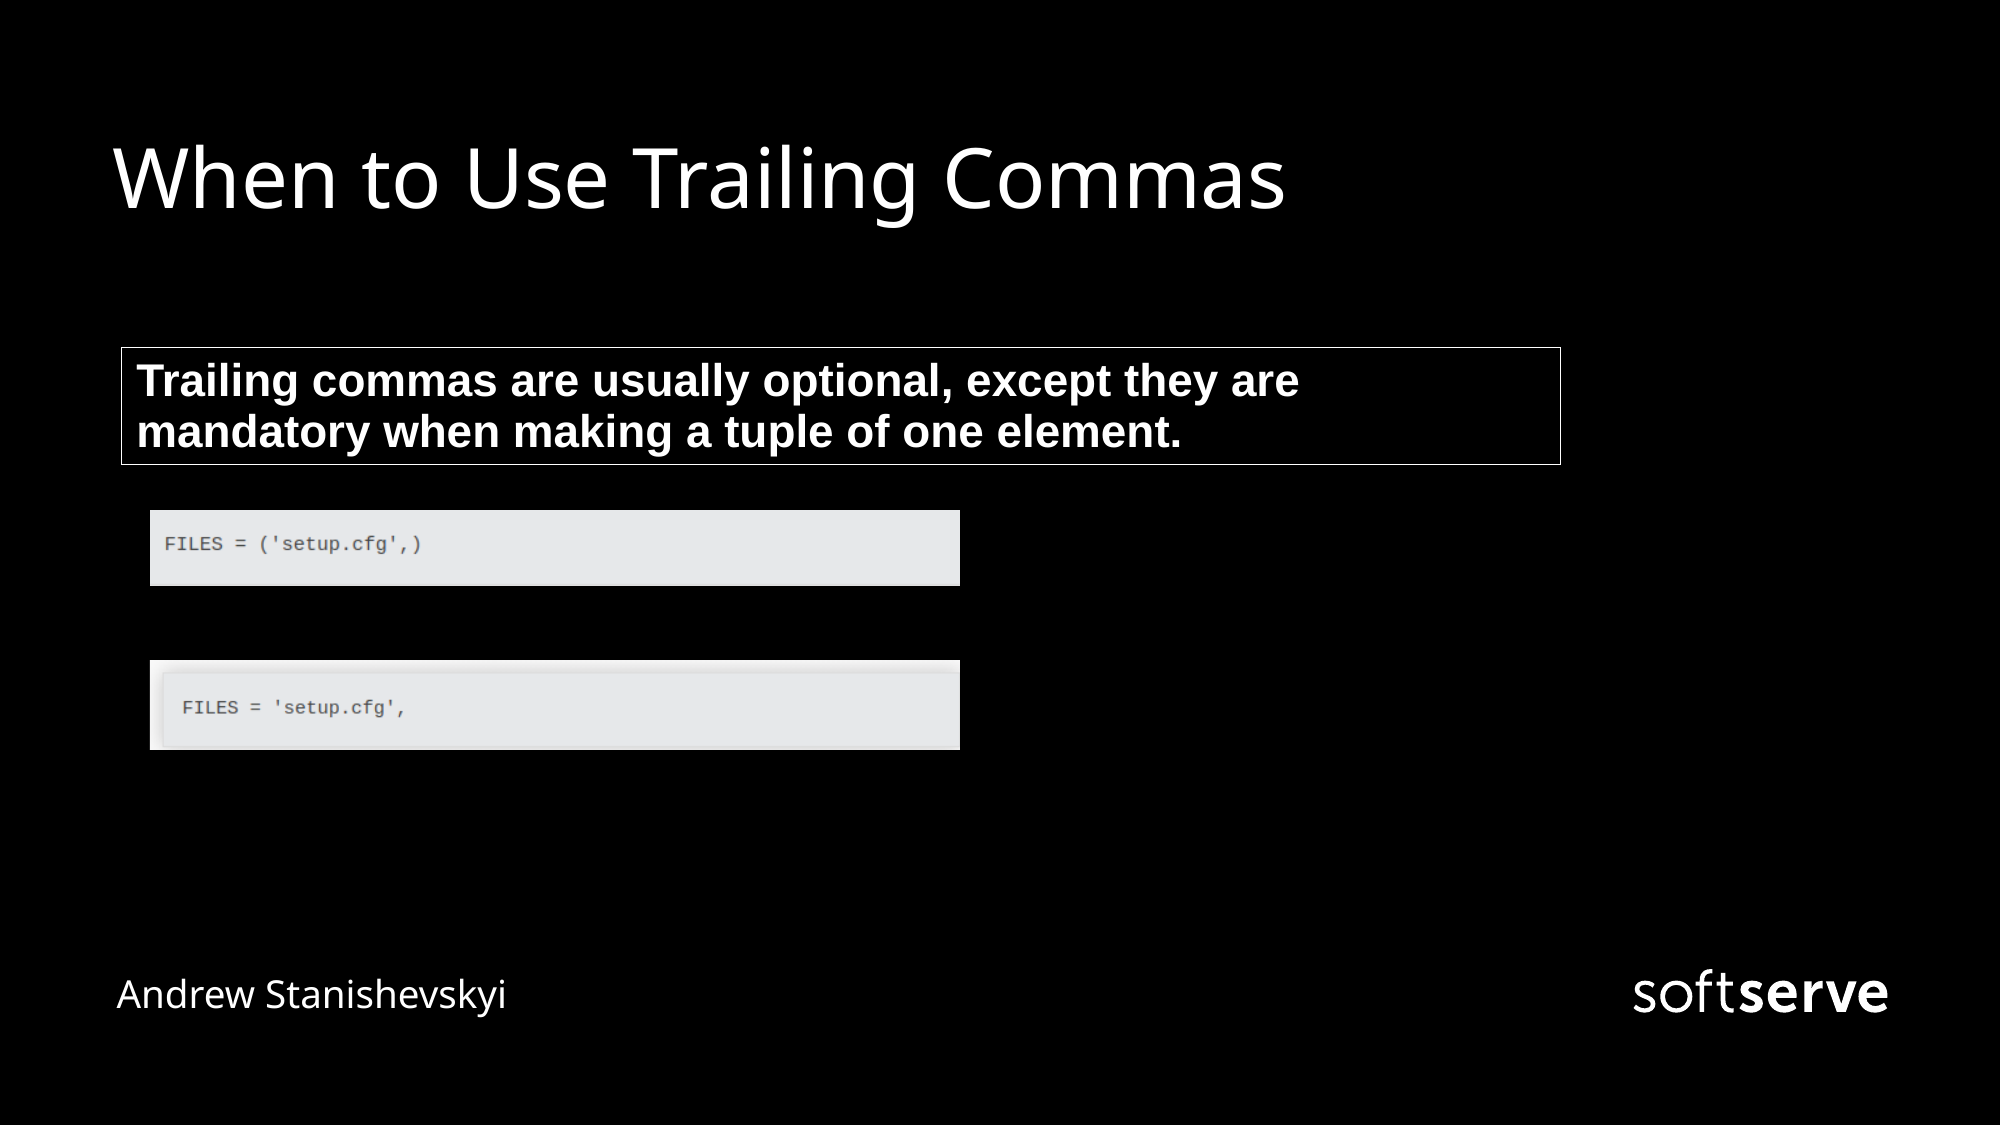

# When to Use Trailing Commas
Trailing commas are usually optional, except they are mandatory when making a tuple of one element.
 Andrew Stanishevskyi